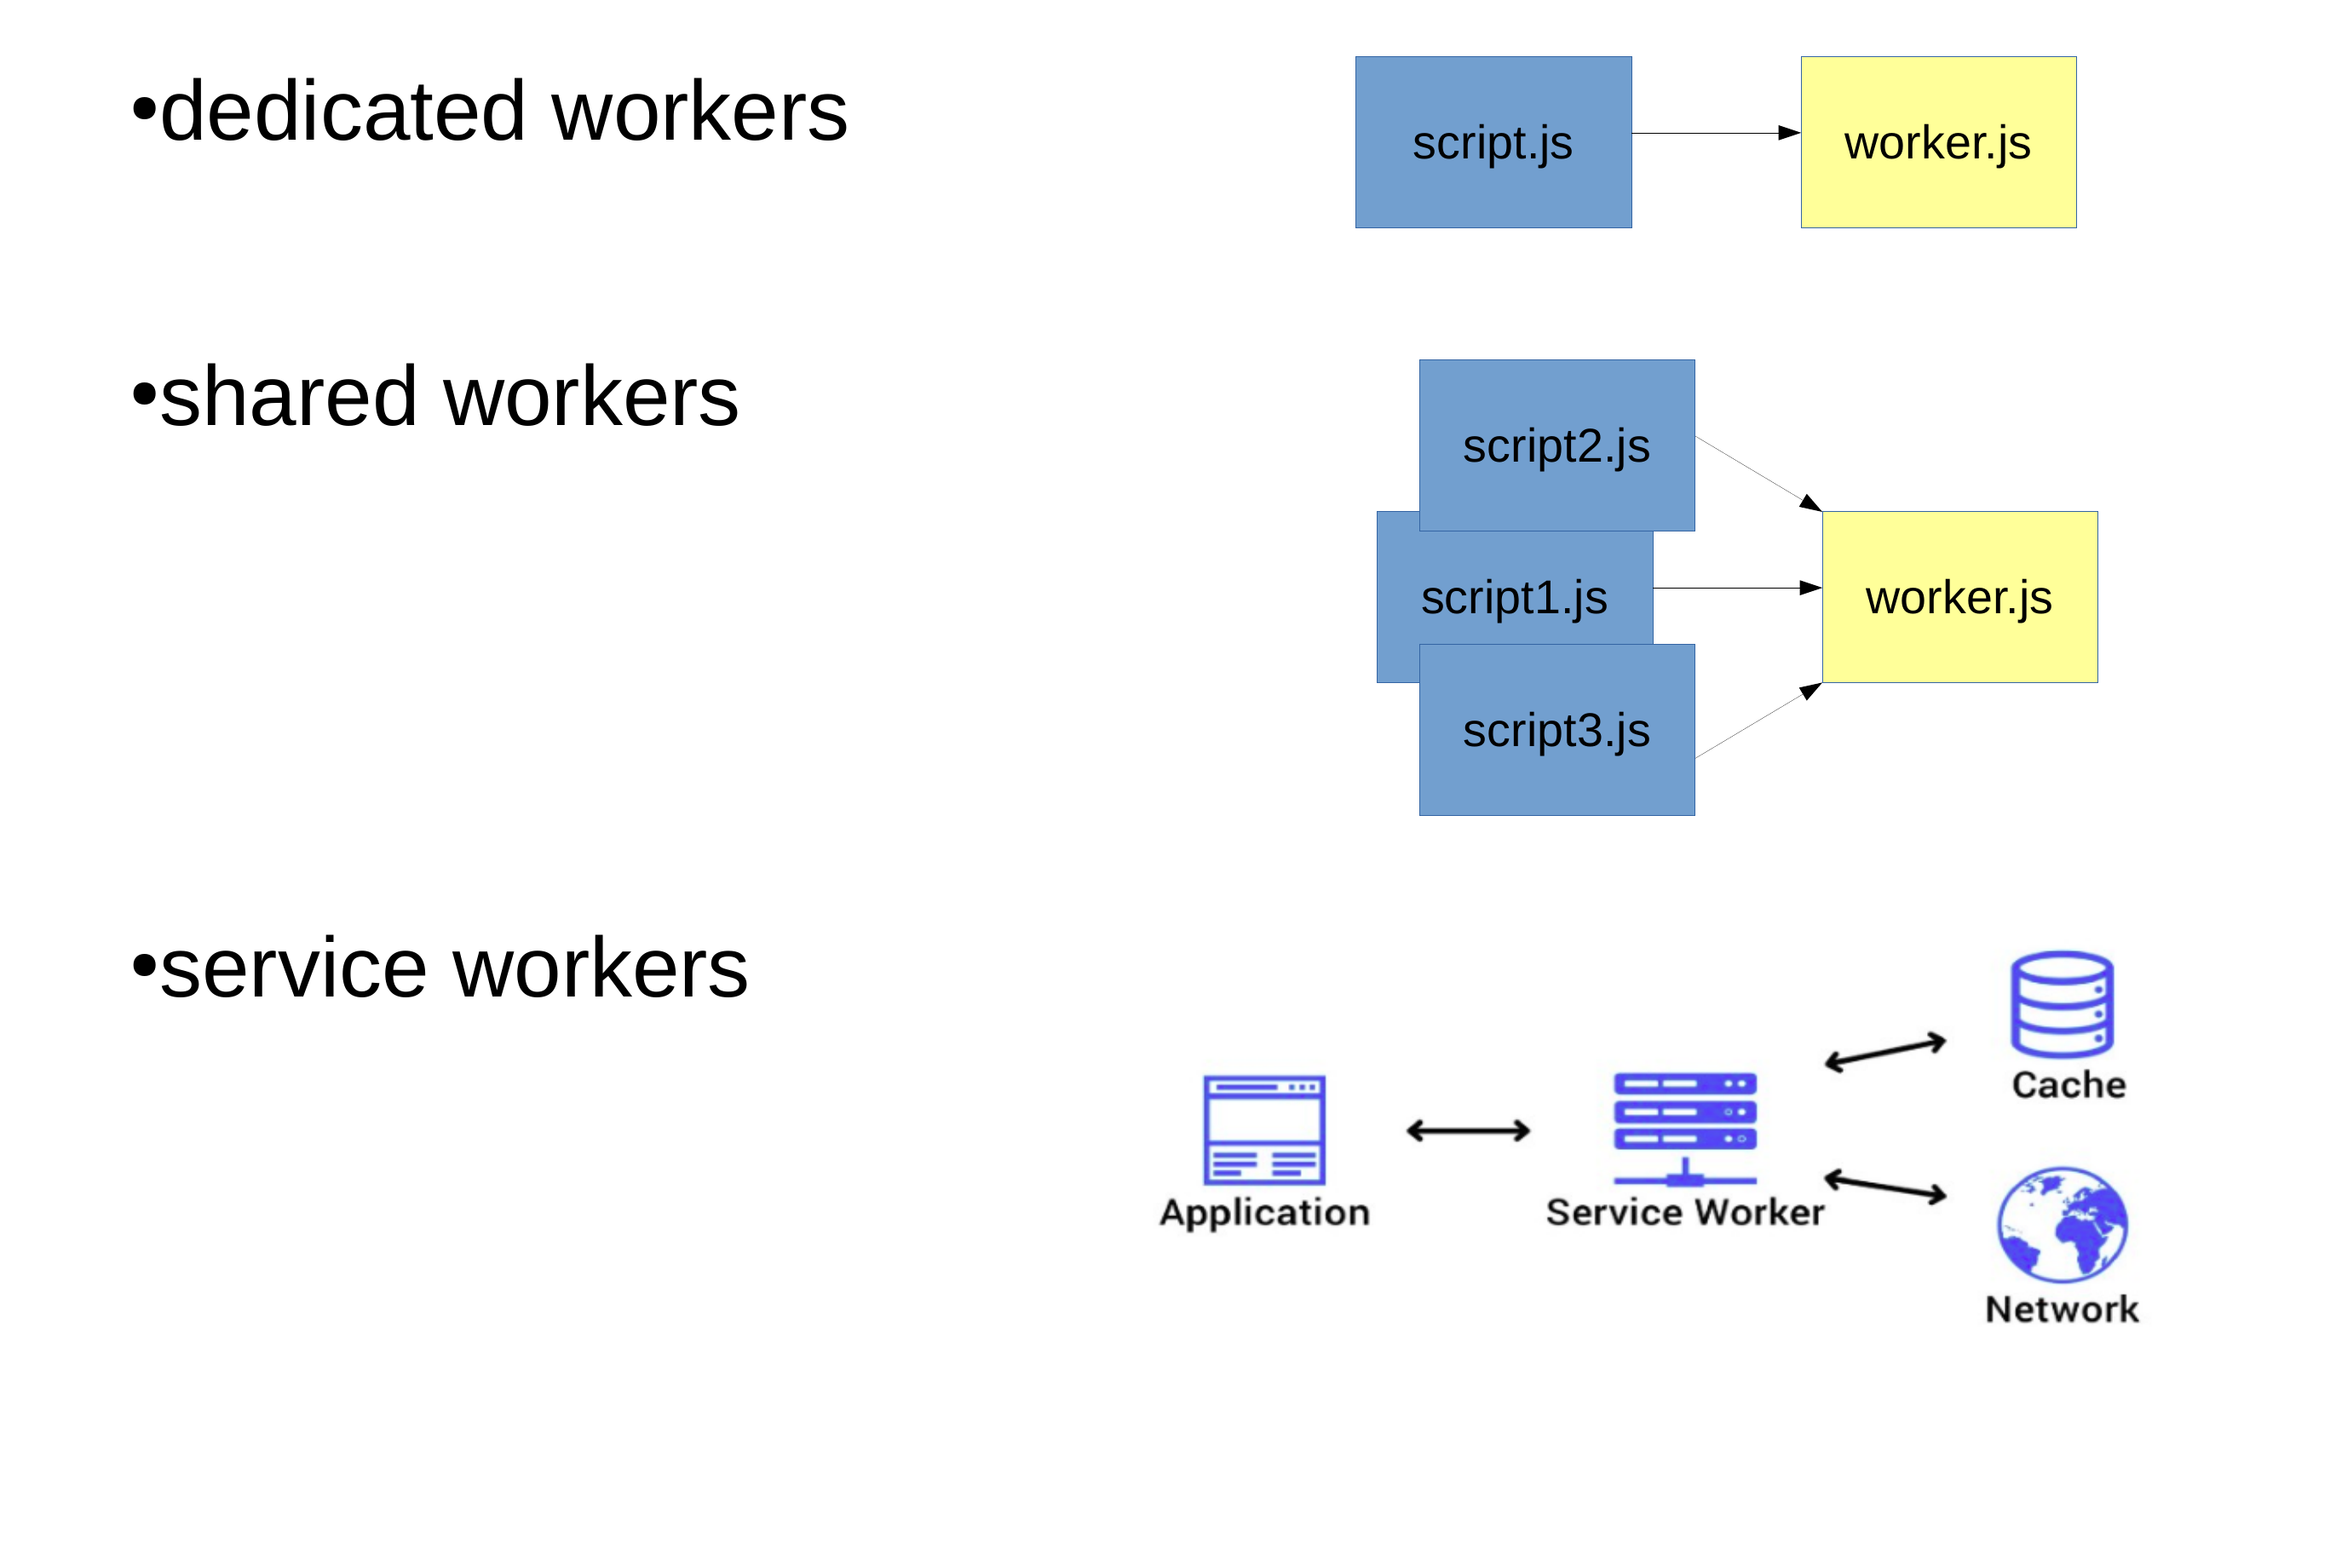

dedicated workers
shared workers
service workers
script.js
worker.js
script2.js
script1.js
worker.js
script3.js